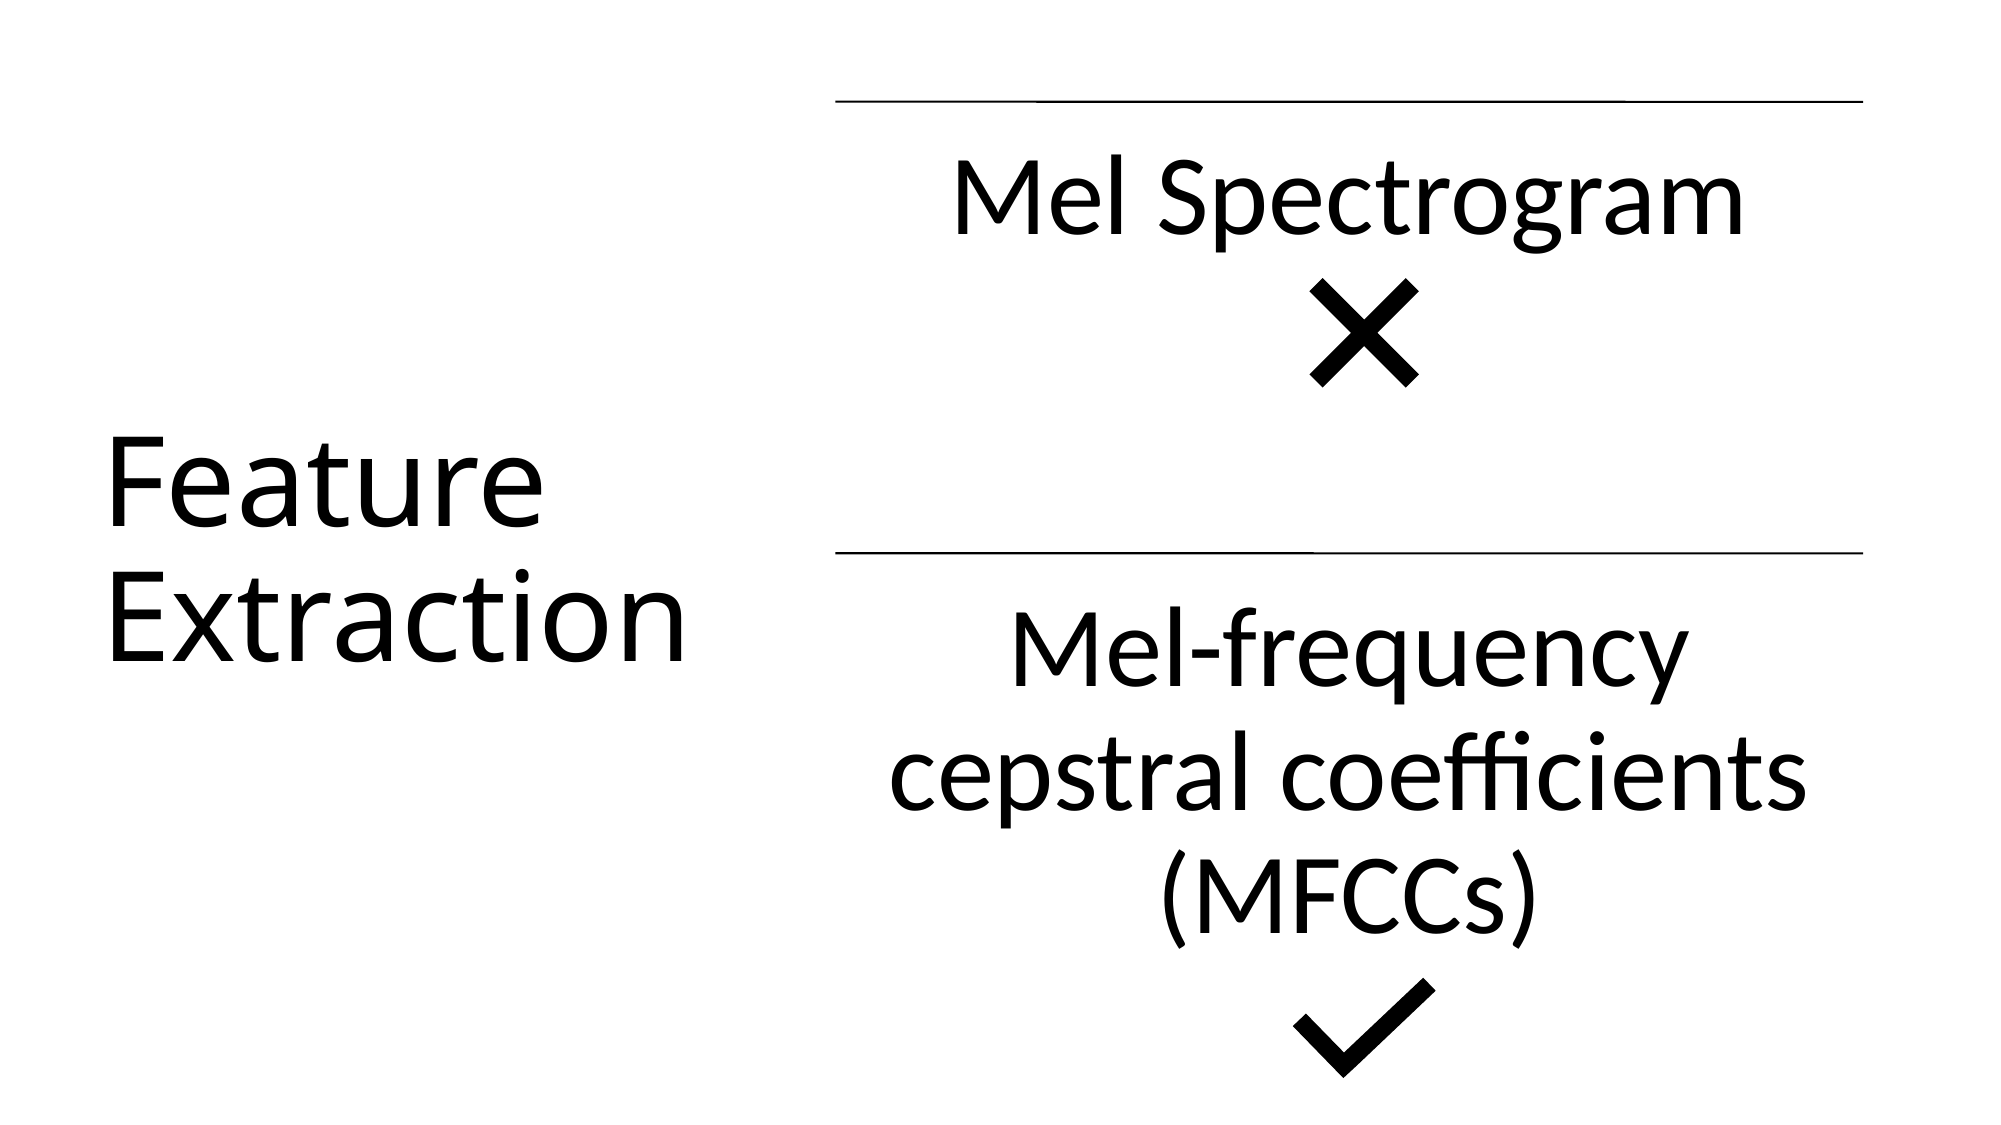

# Feature Extraction
Mel Spectrogram
Mel-frequency cepstral coefficients (MFCCs)